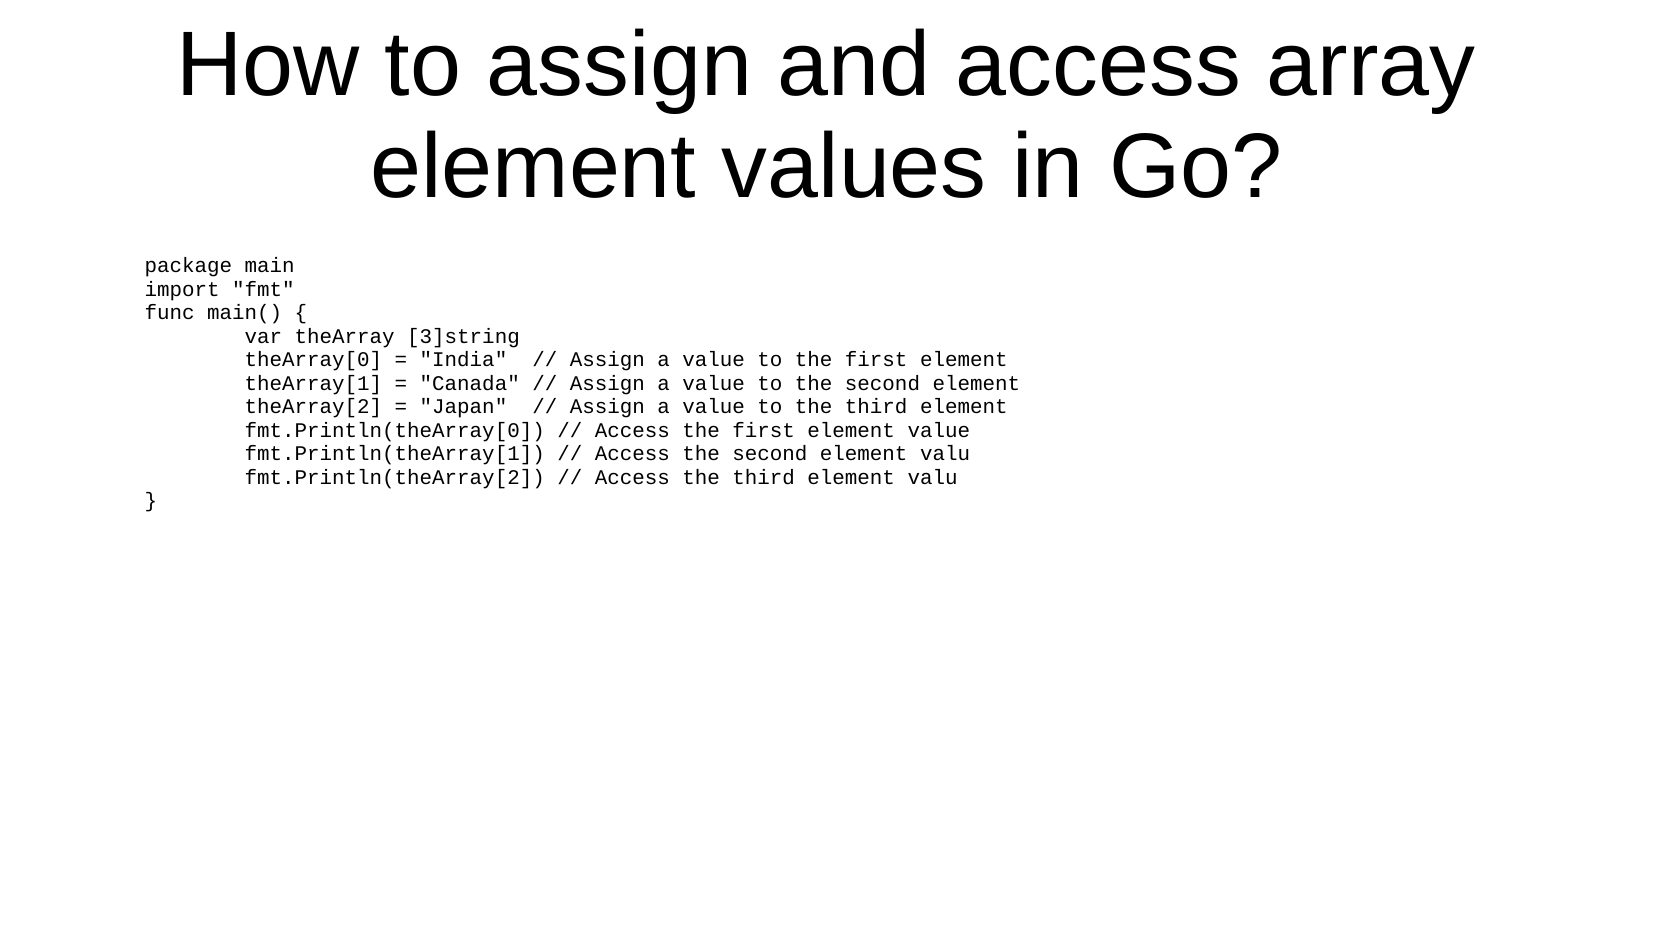

# How to assign and access array element values in Go?
package main
import "fmt"
func main() {
 var theArray [3]string
 theArray[0] = "India" // Assign a value to the first element
 theArray[1] = "Canada" // Assign a value to the second element
 theArray[2] = "Japan" // Assign a value to the third element
 fmt.Println(theArray[0]) // Access the first element value
 fmt.Println(theArray[1]) // Access the second element valu
 fmt.Println(theArray[2]) // Access the third element valu
}